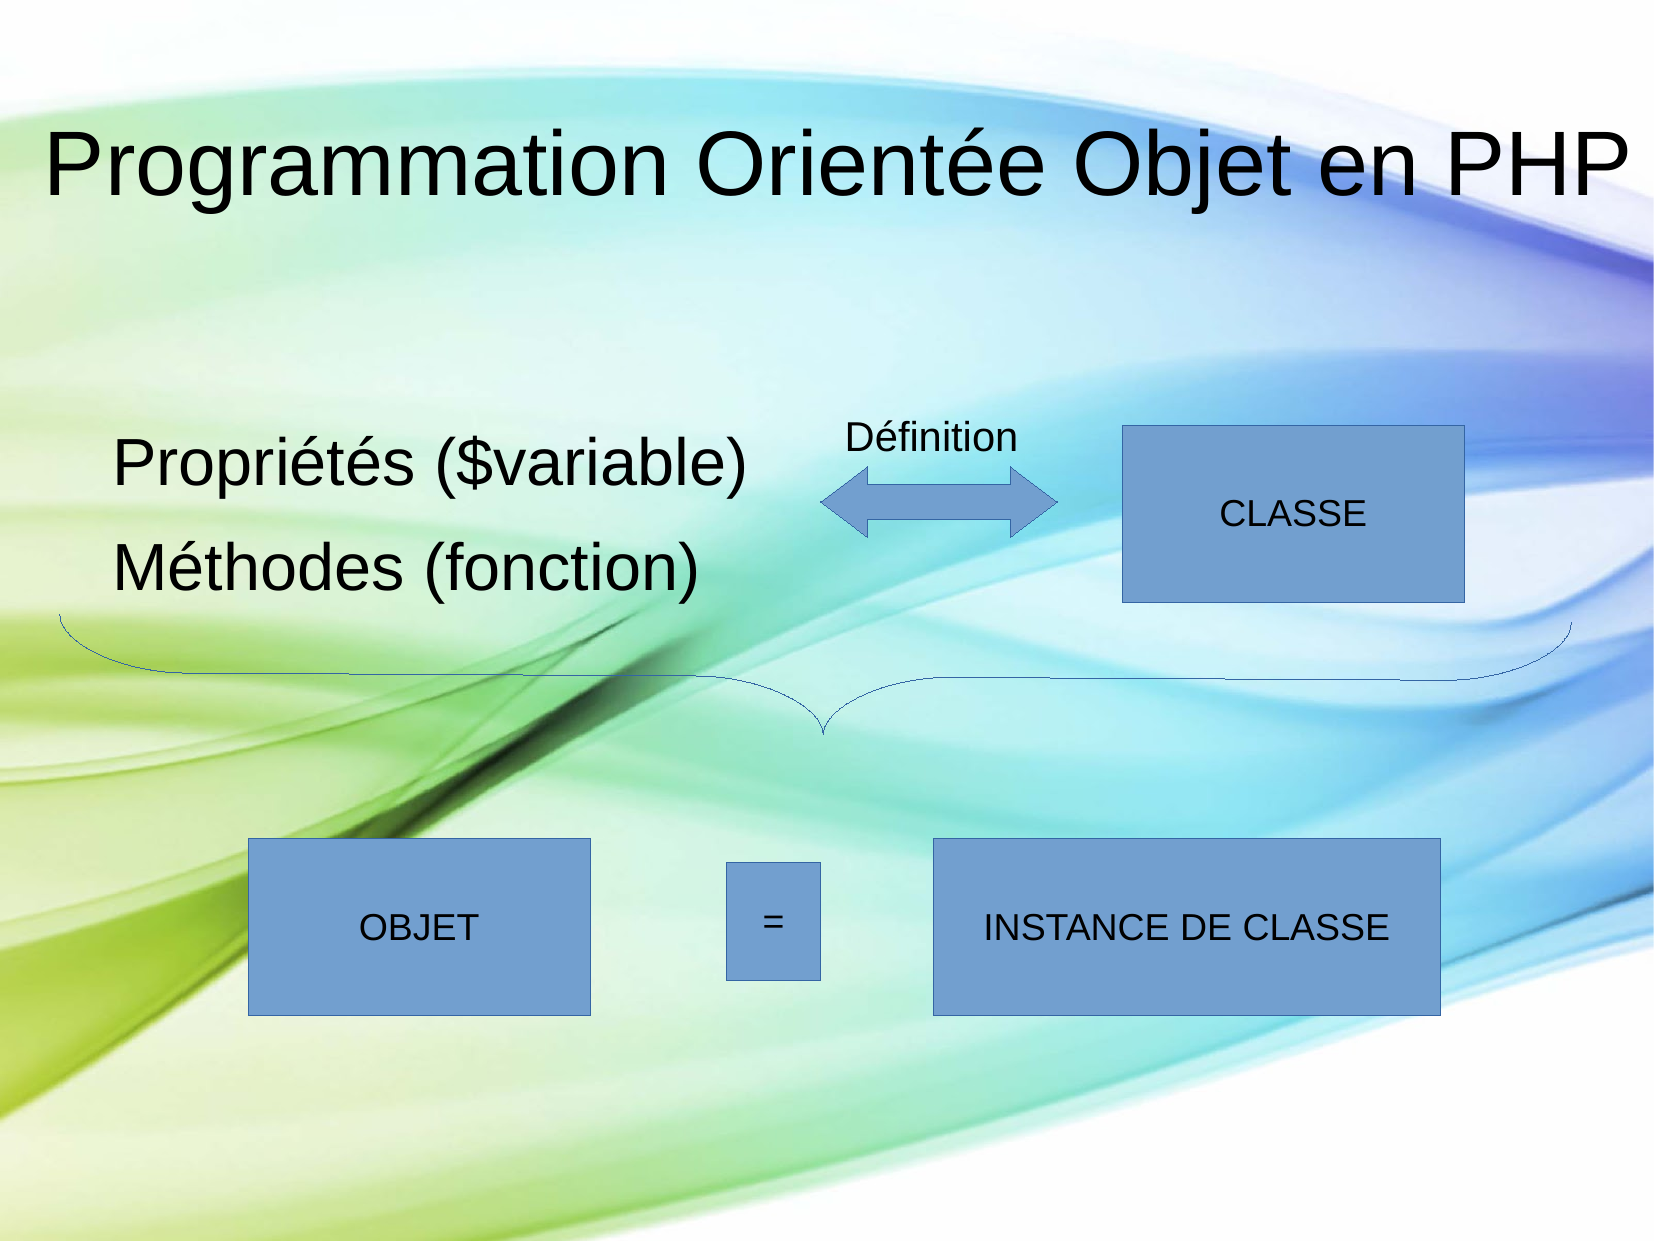

# Programmation Orientée Objet en PHP
Définition
Propriétés ($variable)
Méthodes (fonction)
CLASSE
OBJET
INSTANCE DE CLASSE
=